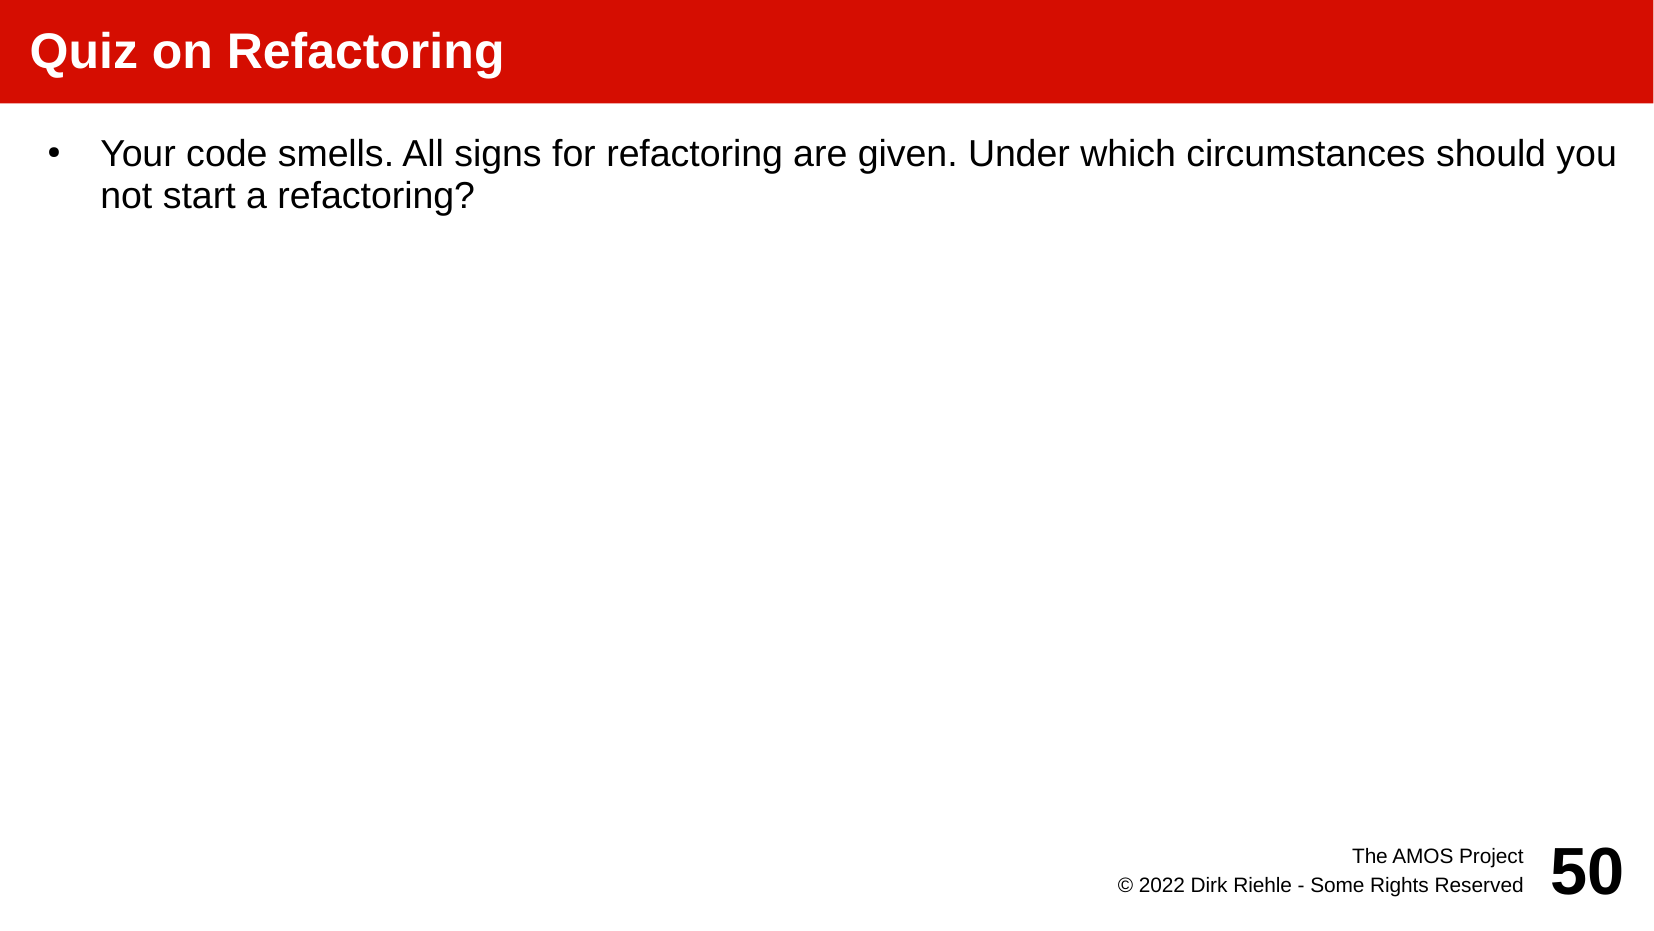

# Quiz on Refactoring
Your code smells. All signs for refactoring are given. Under which circumstances should you not start a refactoring?
The AMOS Project
50
© 2022 Dirk Riehle - Some Rights Reserved